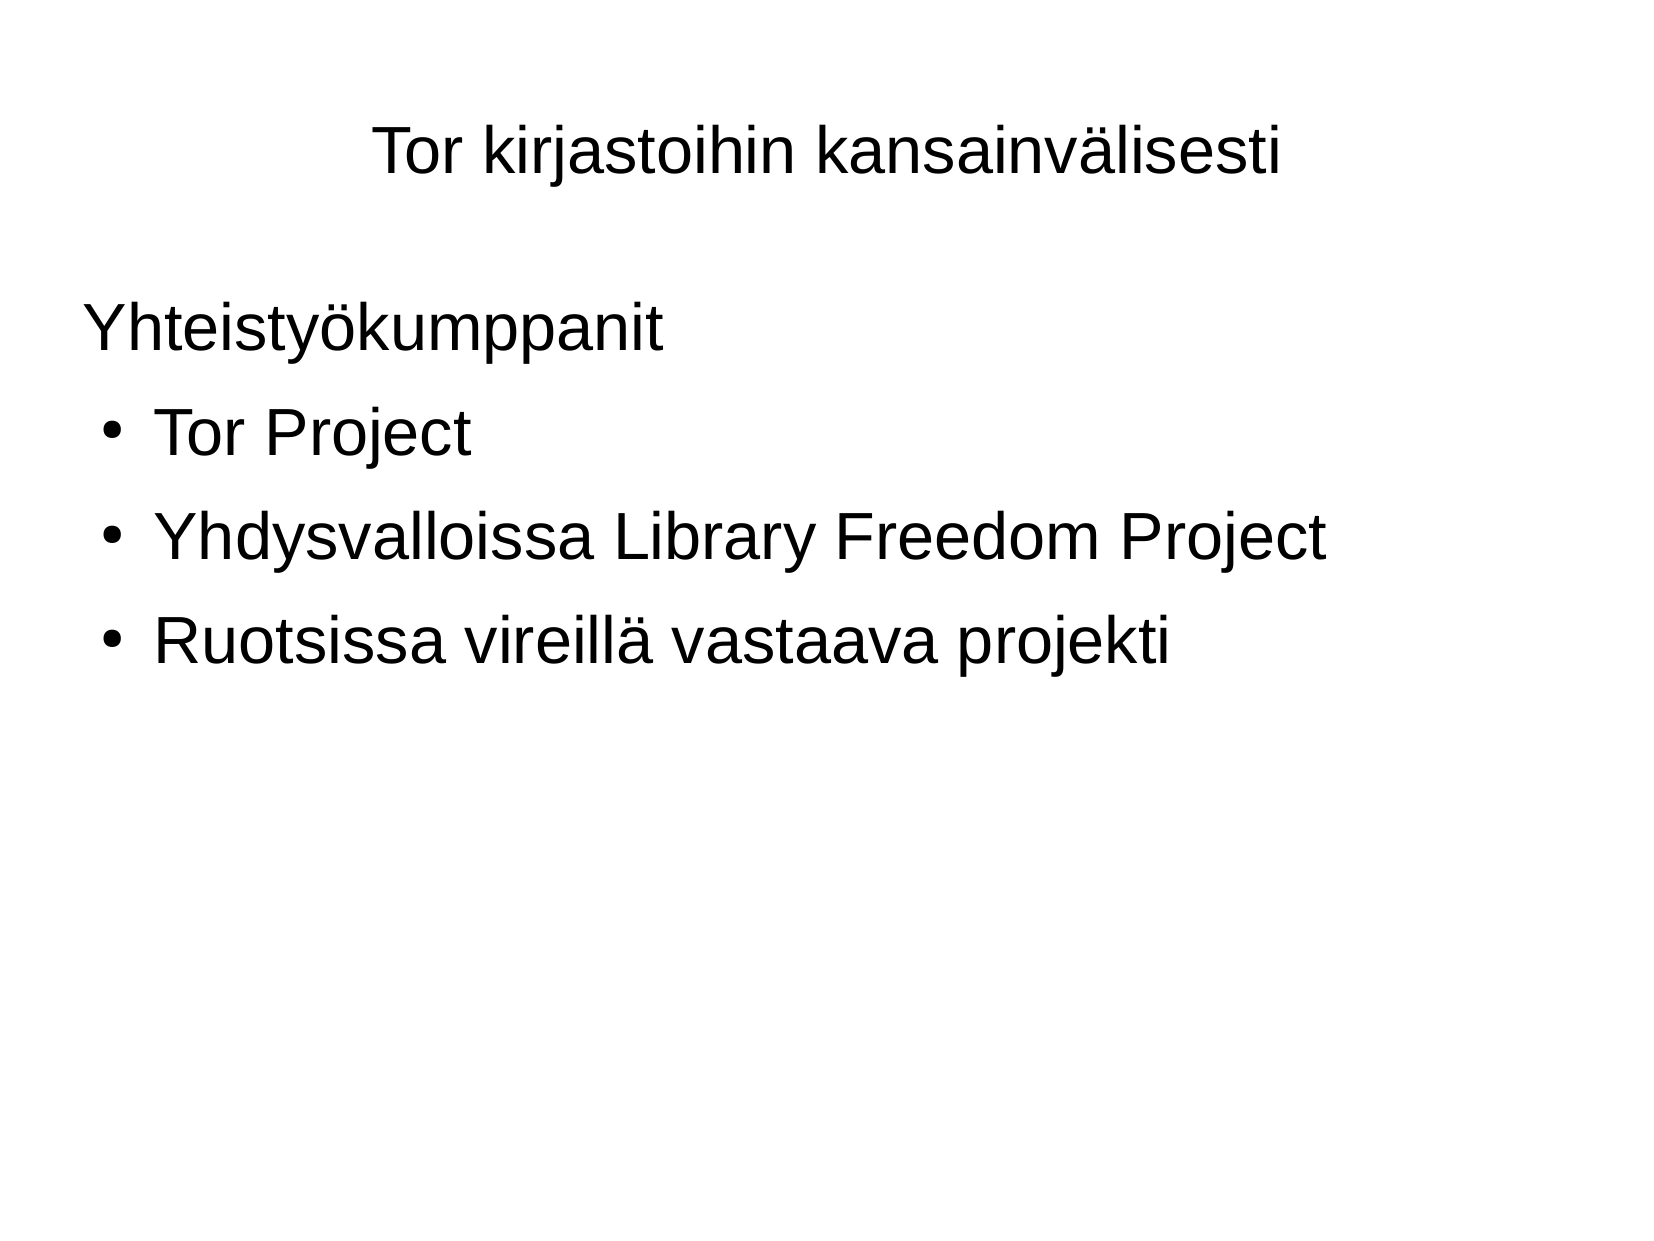

Tor kirjastoihin kansainvälisesti
# Yhteistyökumppanit
Tor Project
Yhdysvalloissa Library Freedom Project
Ruotsissa vireillä vastaava projekti